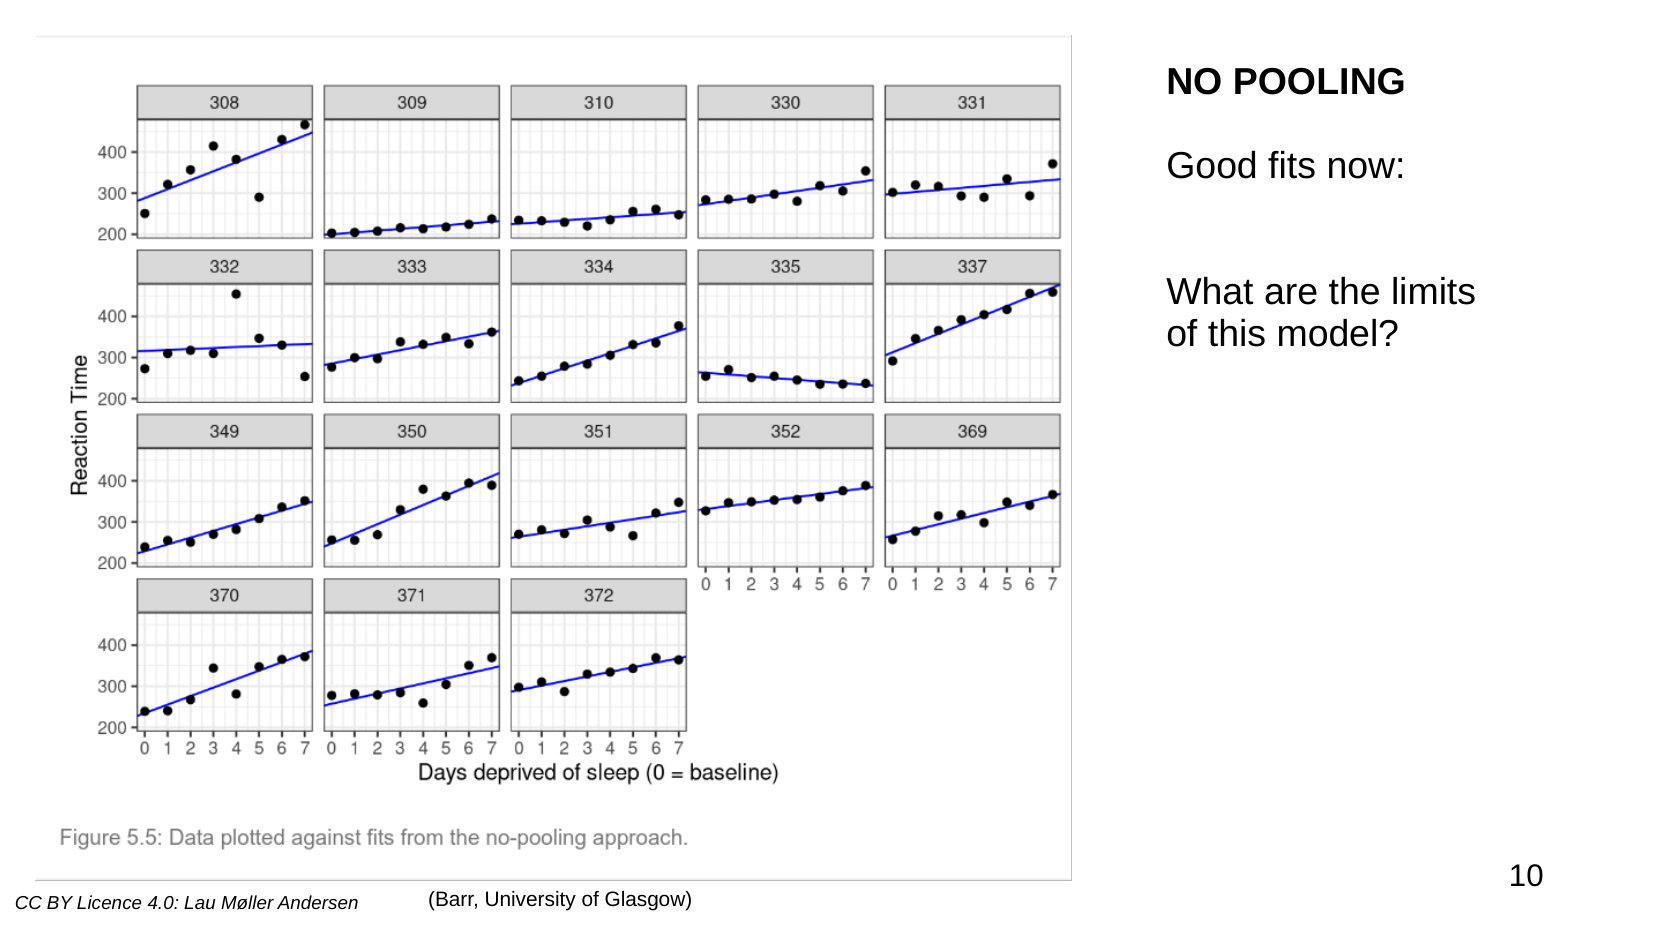

NO POOLING
Good fits now:
What are the limits of this model?
(Barr, University of Glasgow)
CC BY Licence 4.0: Lau Møller Andersen